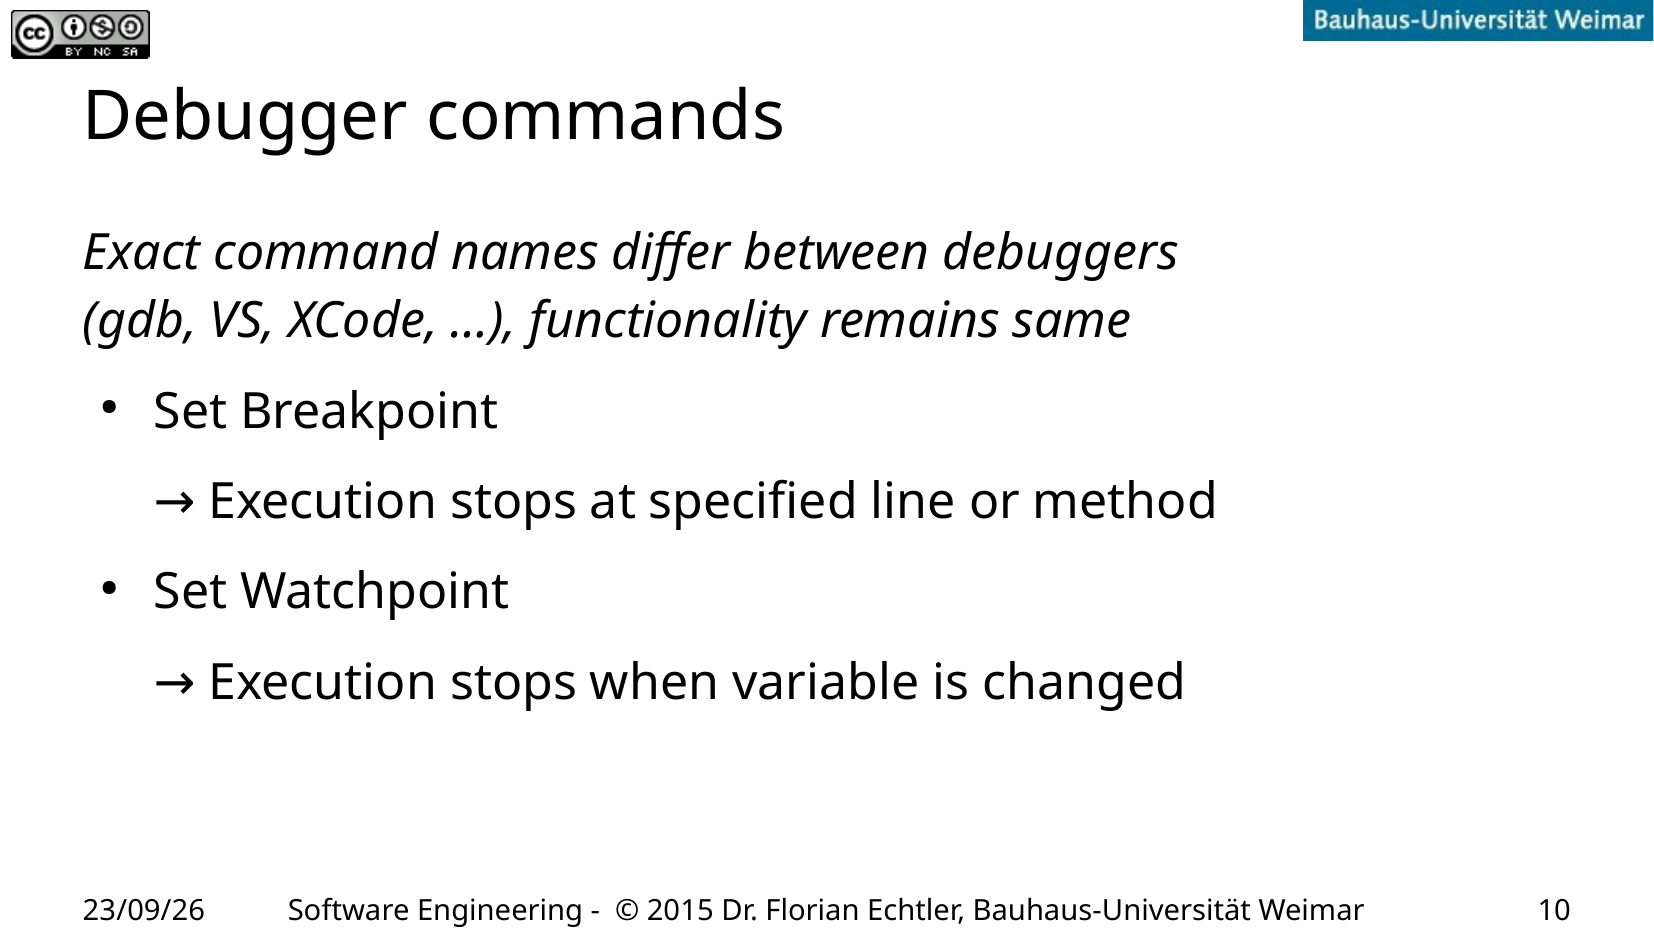

# Debugger commands
Exact command names differ between debuggers (gdb, VS, XCode, …), functionality remains same
Set Breakpoint
→ Execution stops at specified line or method
Set Watchpoint
→ Execution stops when variable is changed
Software Engineering - © 2015 Dr. Florian Echtler, Bauhaus-Universität Weimar
10